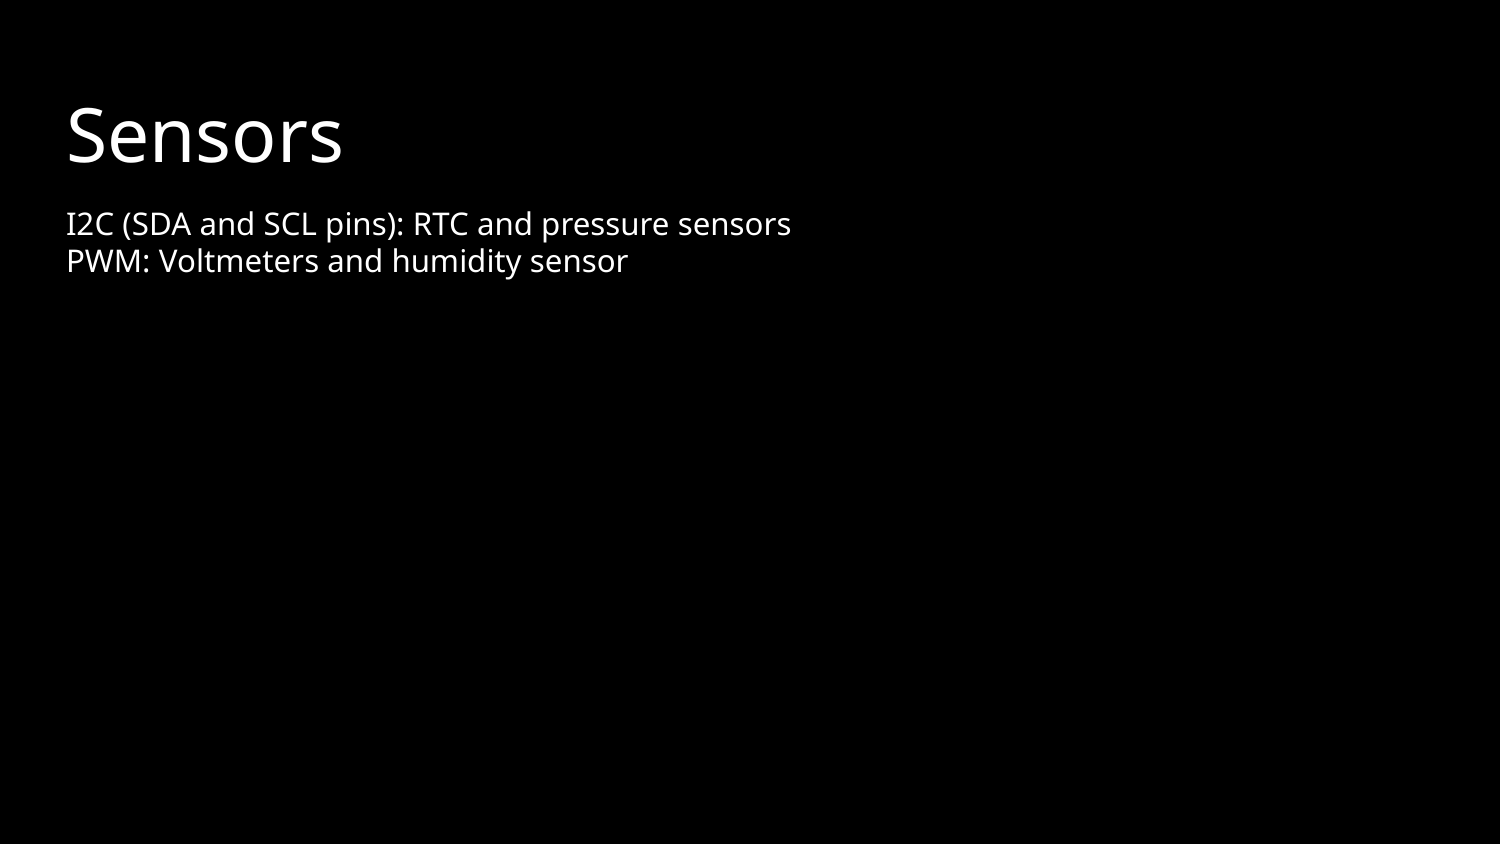

# Sensors
I2C (SDA and SCL pins): RTC and pressure sensors
PWM: Voltmeters and humidity sensor